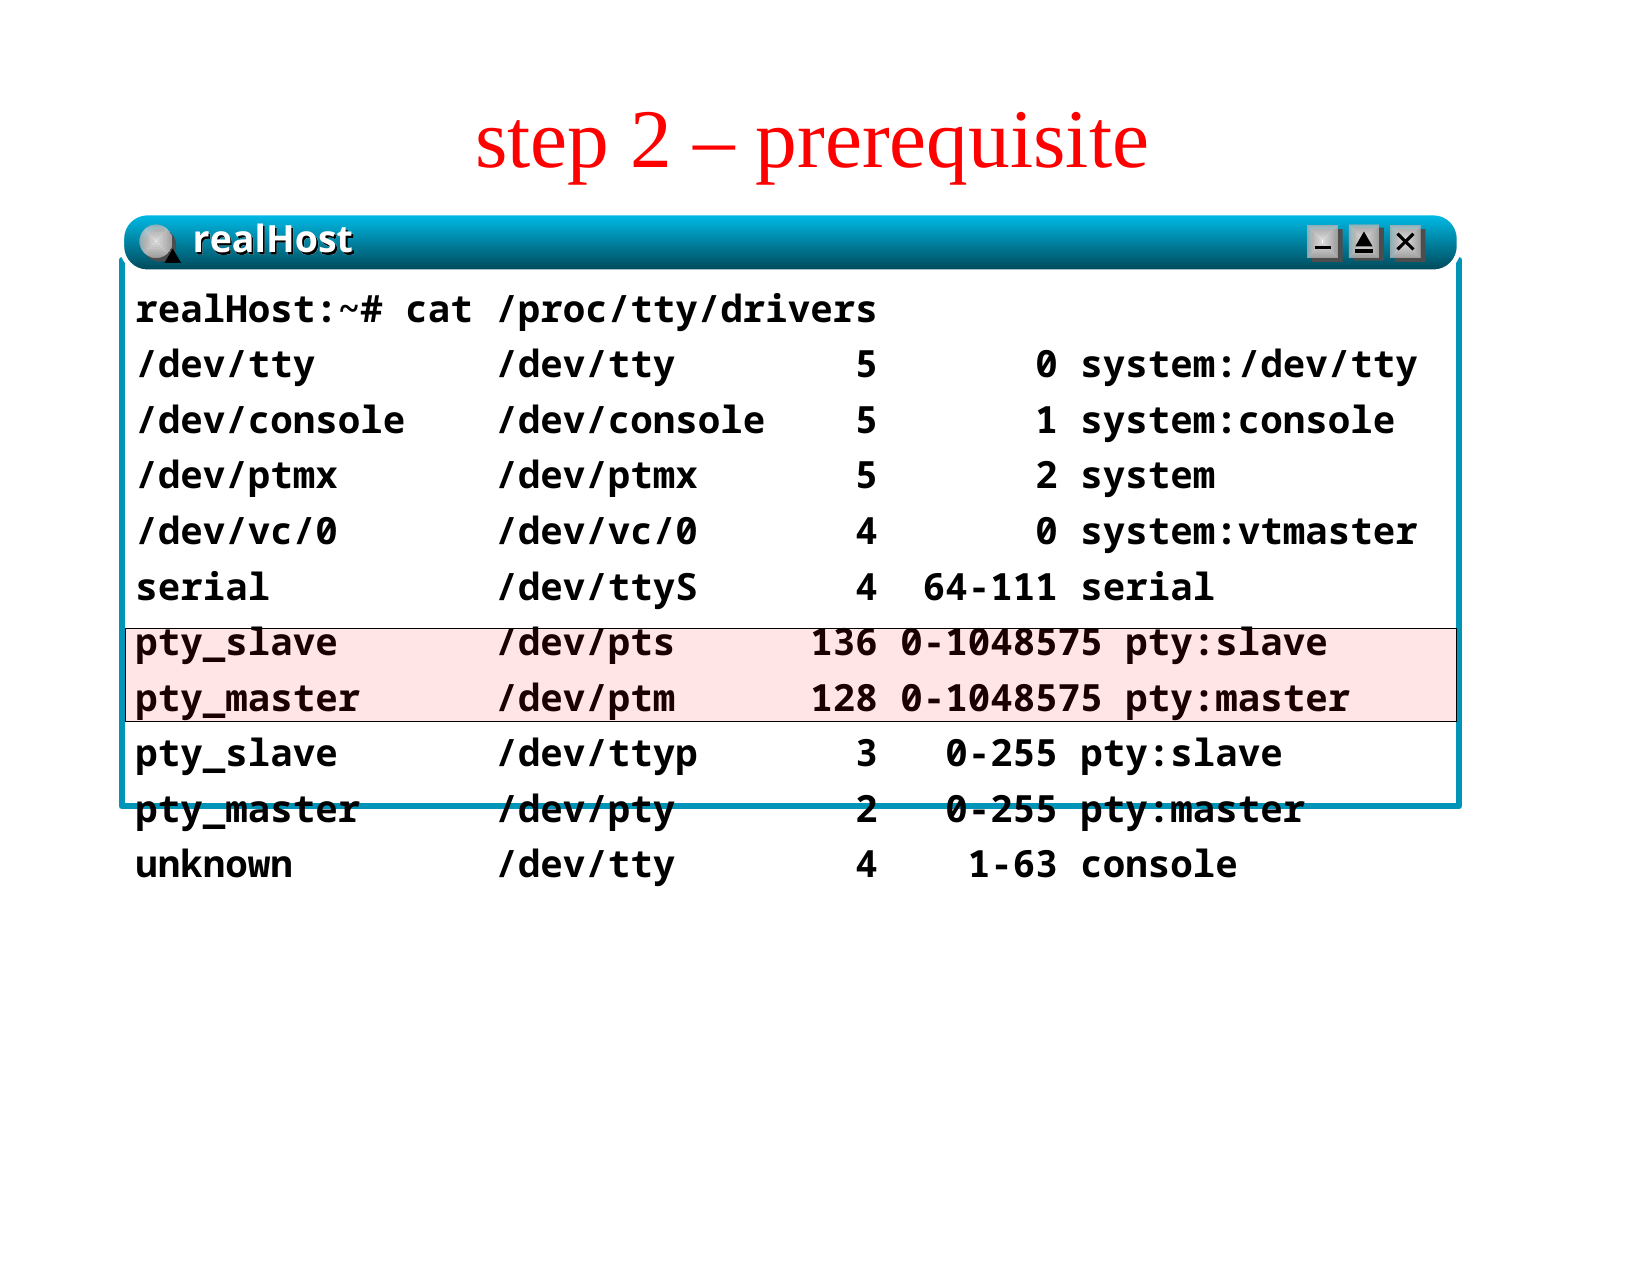

step 2 – prerequisite
realHost
realHost:~# cat /proc/tty/drivers
/dev/tty /dev/tty 5 0 system:/dev/tty
/dev/console /dev/console 5 1 system:console
/dev/ptmx /dev/ptmx 5 2 system
/dev/vc/0 /dev/vc/0 4 0 system:vtmaster
serial /dev/ttyS 4 64-111 serial
pty_slave /dev/pts 136 0-1048575 pty:slave
pty_master /dev/ptm 128 0-1048575 pty:master
pty_slave /dev/ttyp 3 0-255 pty:slave
pty_master /dev/pty 2 0-255 pty:master
unknown /dev/tty 4 1-63 console